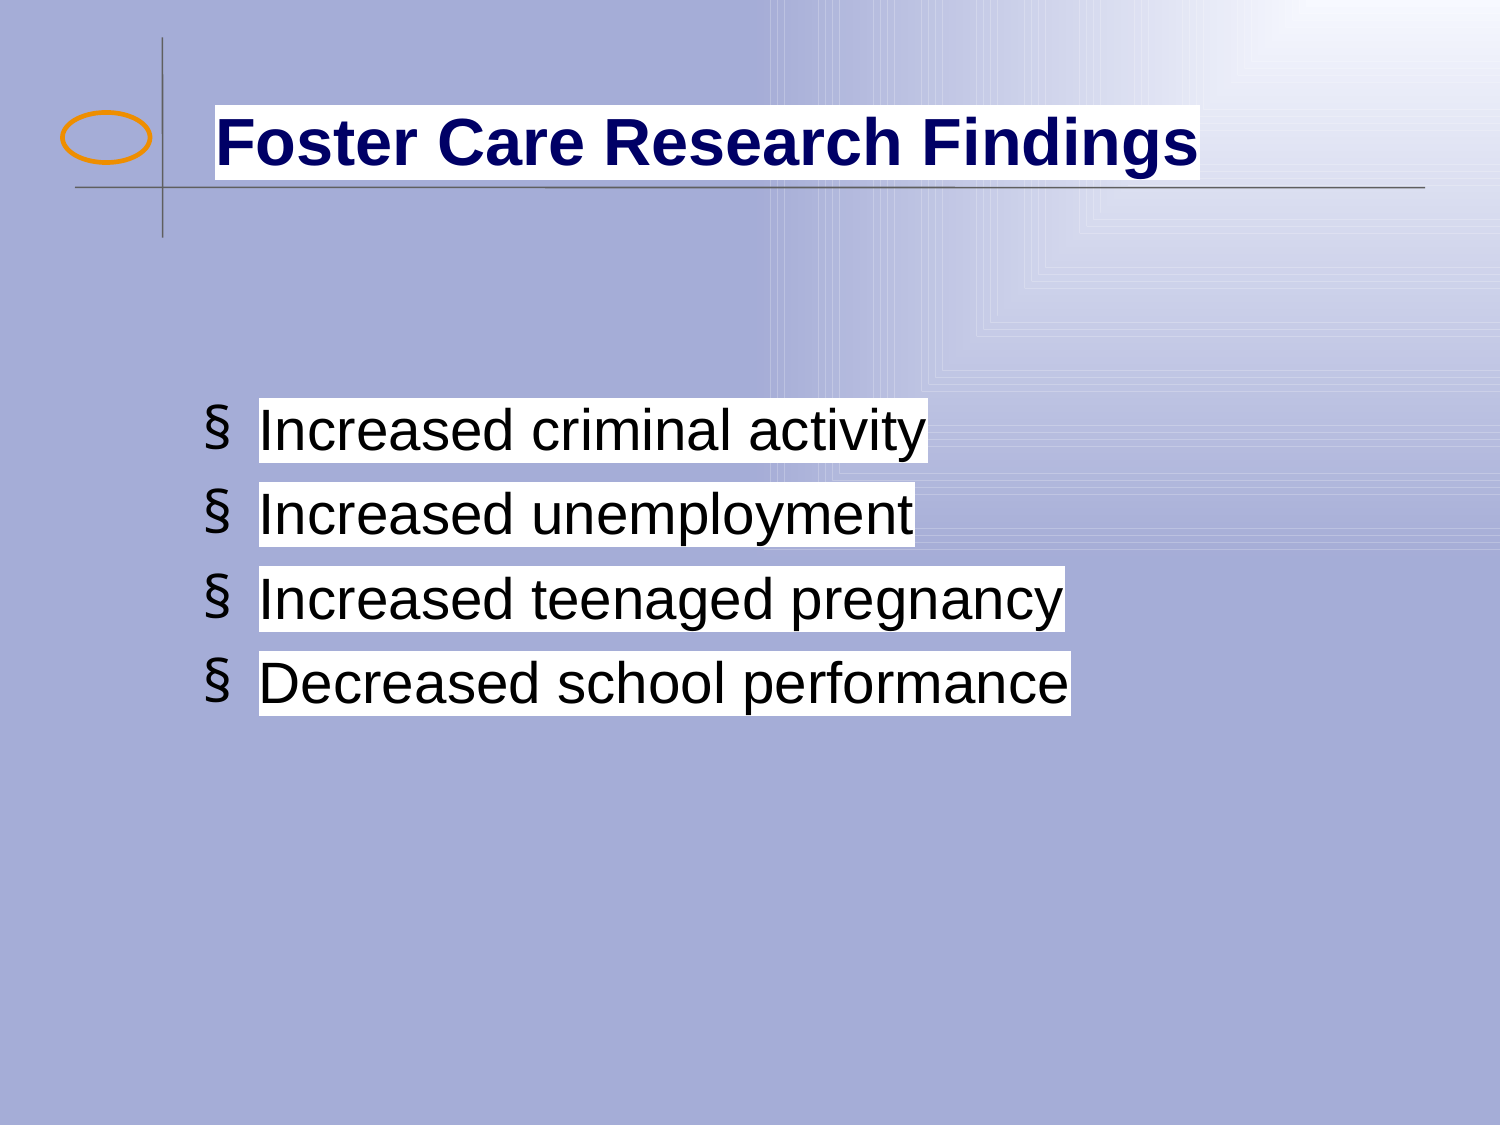

# Foster Care Research Findings
Increased criminal activity
Increased unemployment
Increased teenaged pregnancy
Decreased school performance